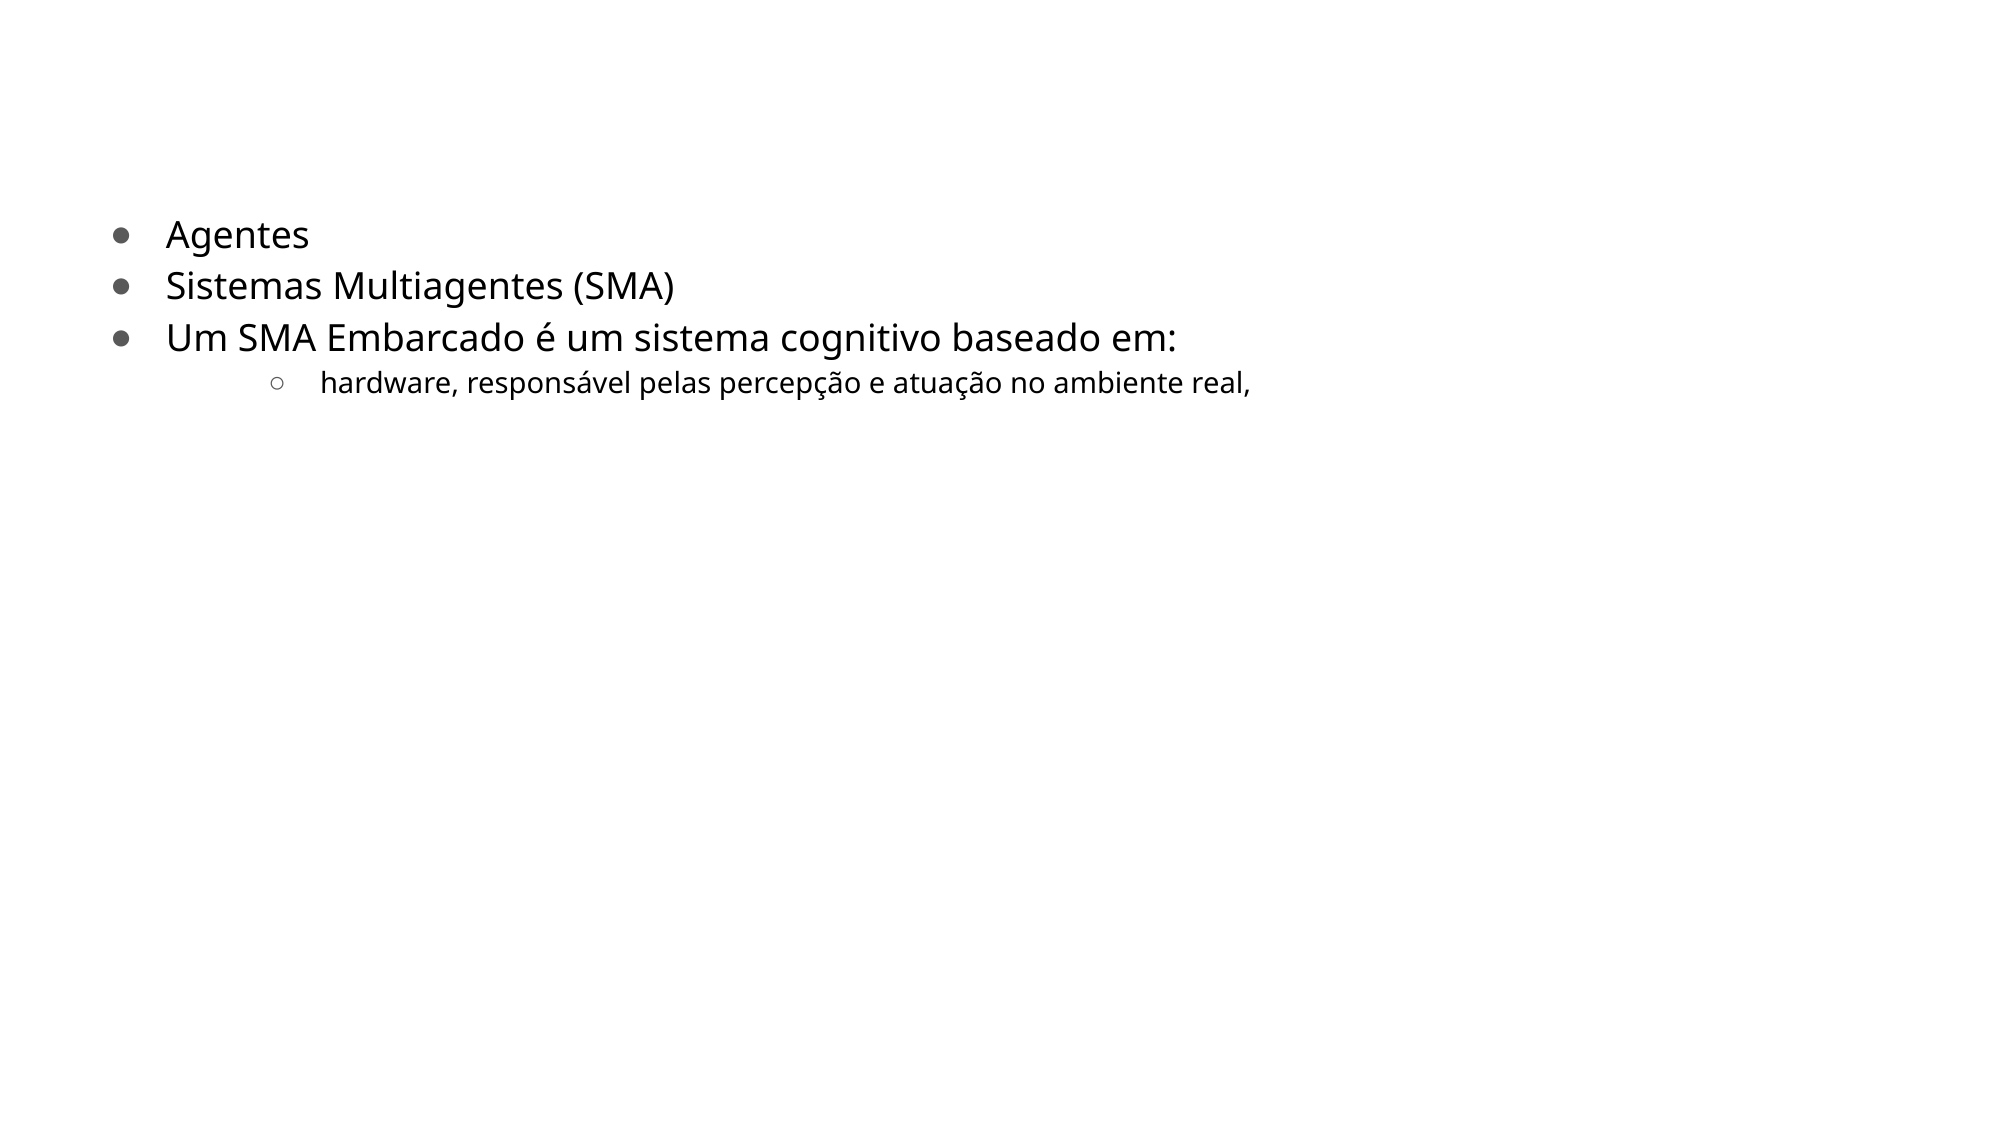

Introdução
Agentes
Sistemas Multiagentes (SMA)
Um SMA Embarcado é um sistema cognitivo baseado em:
hardware, responsável pelas percepção e atuação no ambiente real,